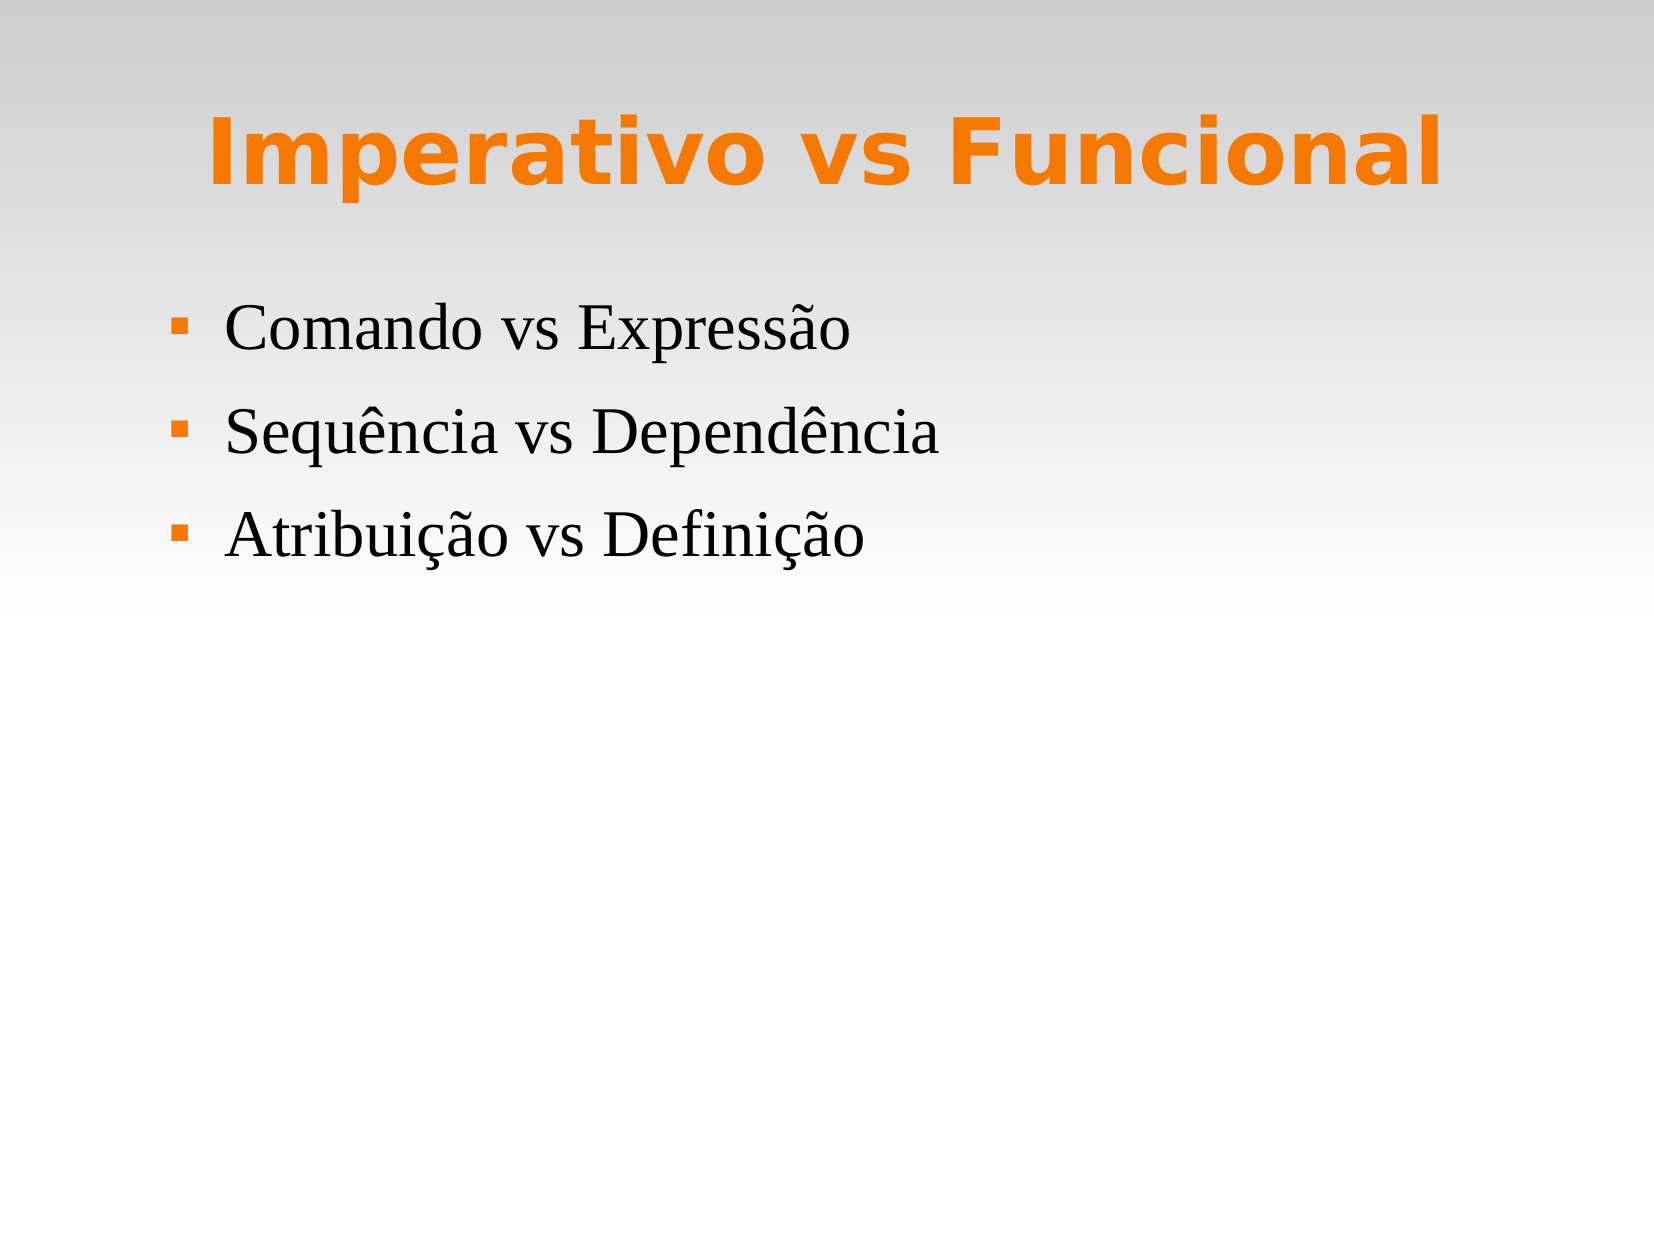

# Imperativo vs Funcional
Comando vs Expressão
Sequência vs Dependência
Atribuição vs Definição